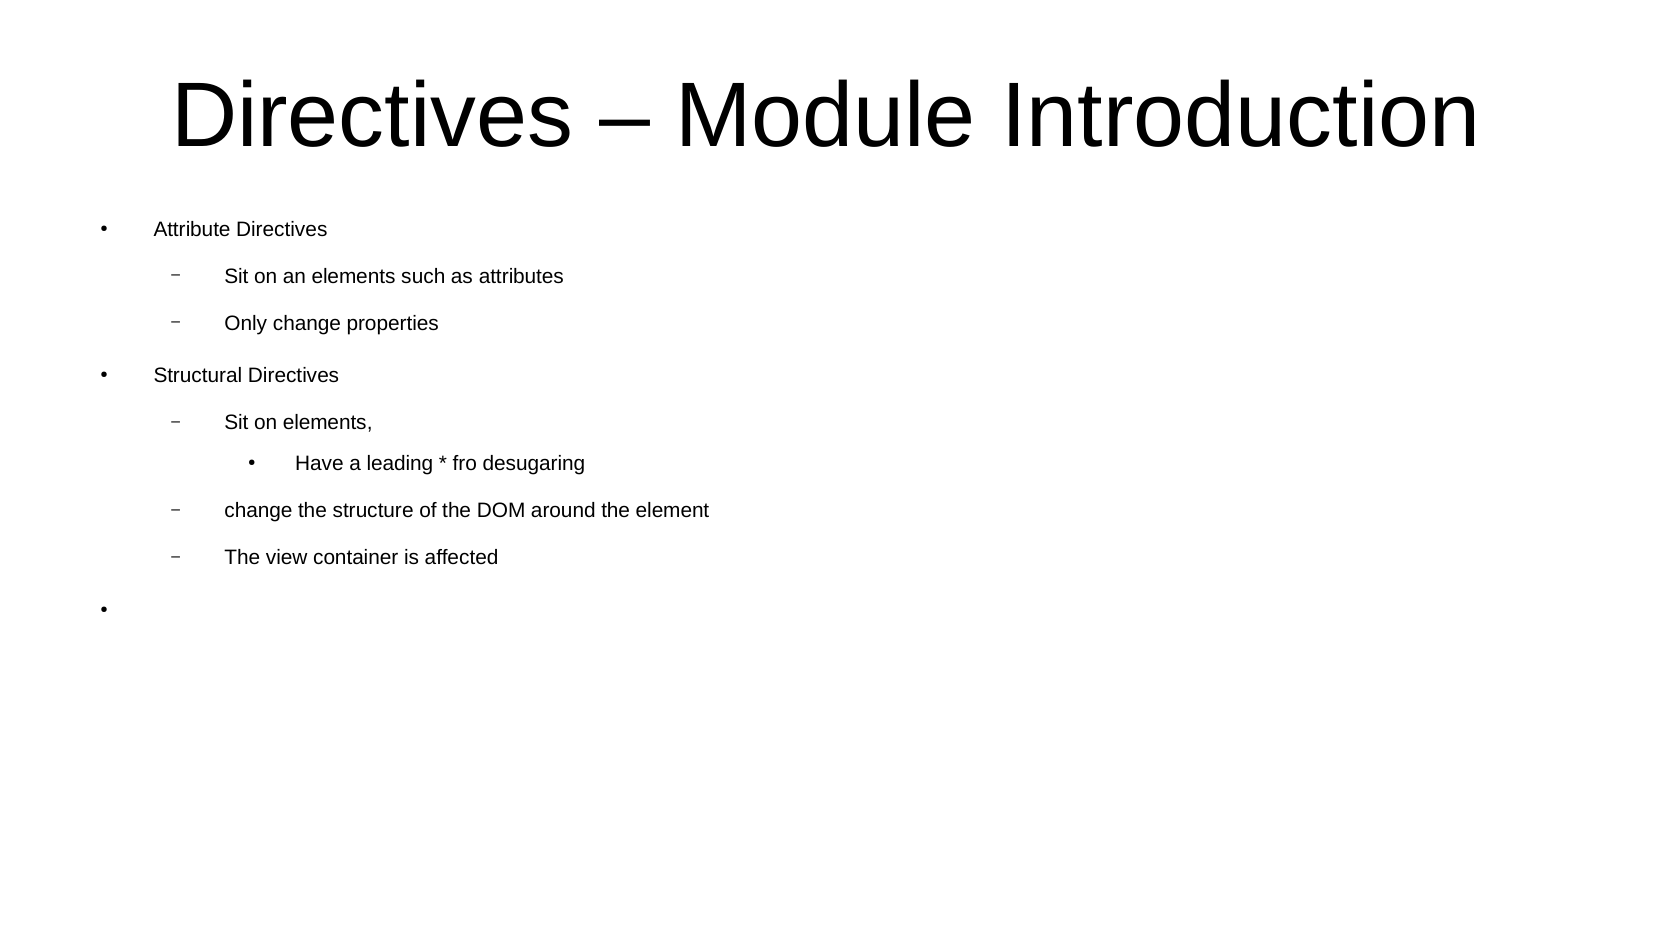

# Directives – Module Introduction
Attribute Directives
Sit on an elements such as attributes
Only change properties
Structural Directives
Sit on elements,
Have a leading * fro desugaring
change the structure of the DOM around the element
The view container is affected